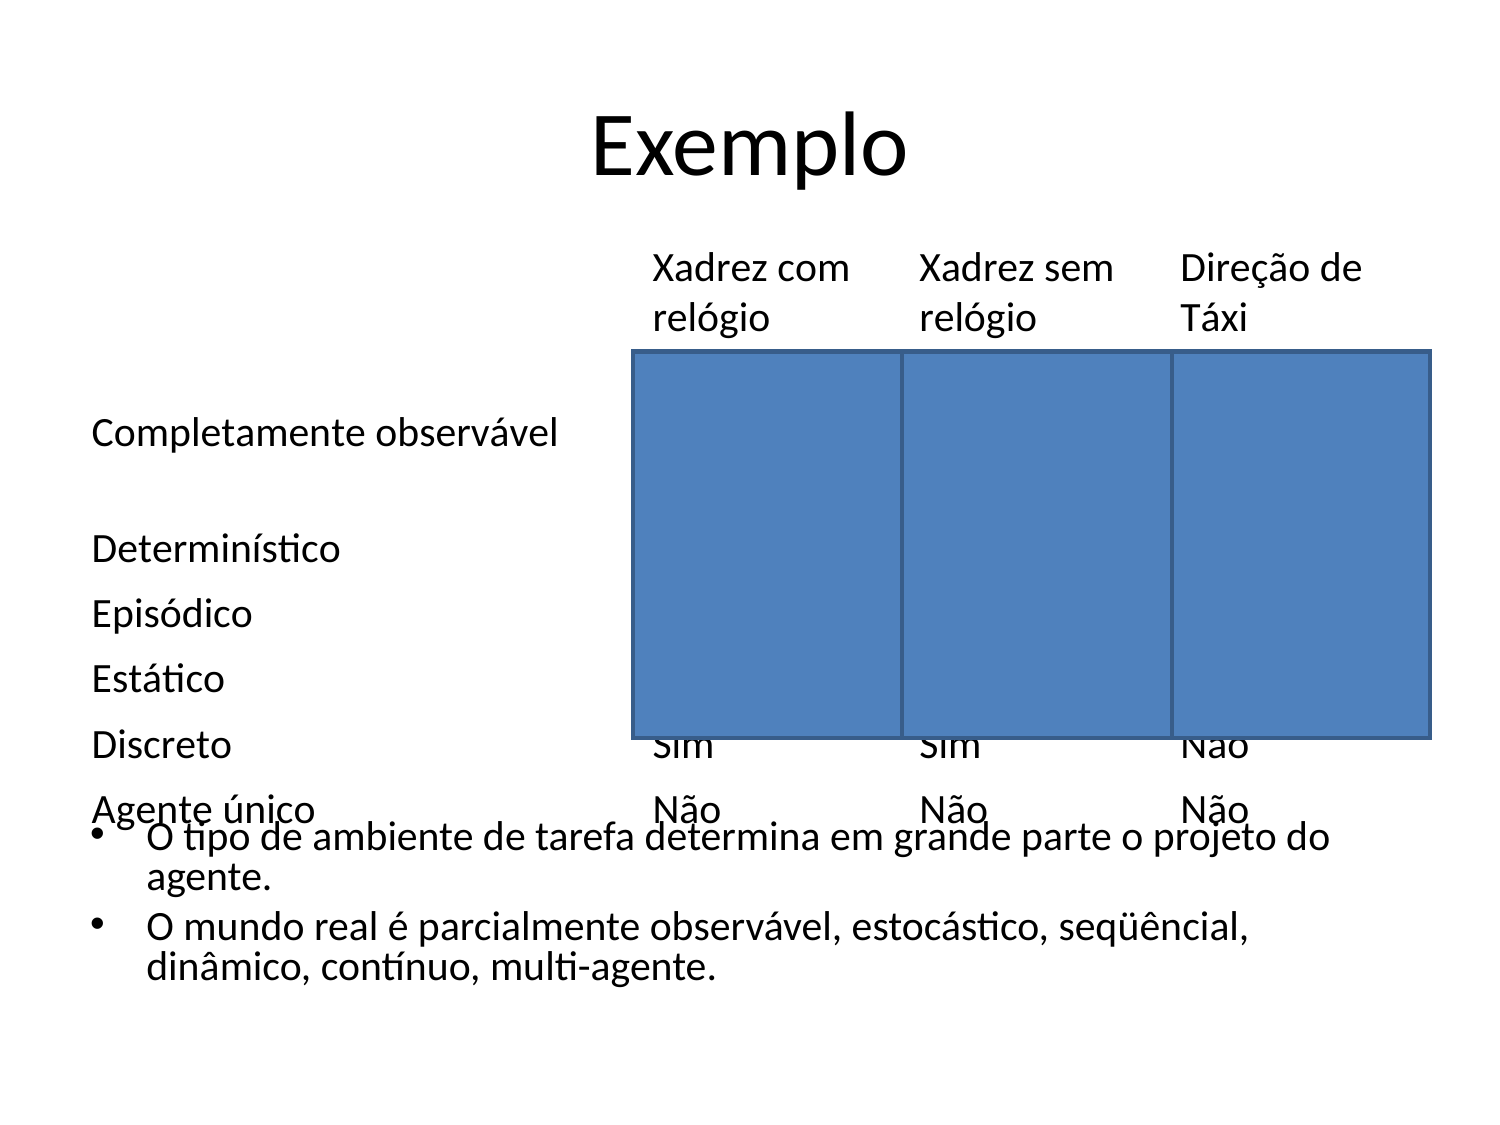

# Exemplo
| | Xadrez com relógio | Xadrez sem relógio | Direção de Táxi |
| --- | --- | --- | --- |
| Completamente observável | Sim | Sim | Não |
| Determinístico | Sim | Sim | Não |
| Episódico | Não | Não | Não |
| Estático | Semi | Sim | Não |
| Discreto | Sim | Sim | Não |
| Agente único | Não | Não | Não |
O tipo de ambiente de tarefa determina em grande parte o projeto do agente.
O mundo real é parcialmente observável, estocástico, seqüêncial, dinâmico, contínuo, multi-agente.